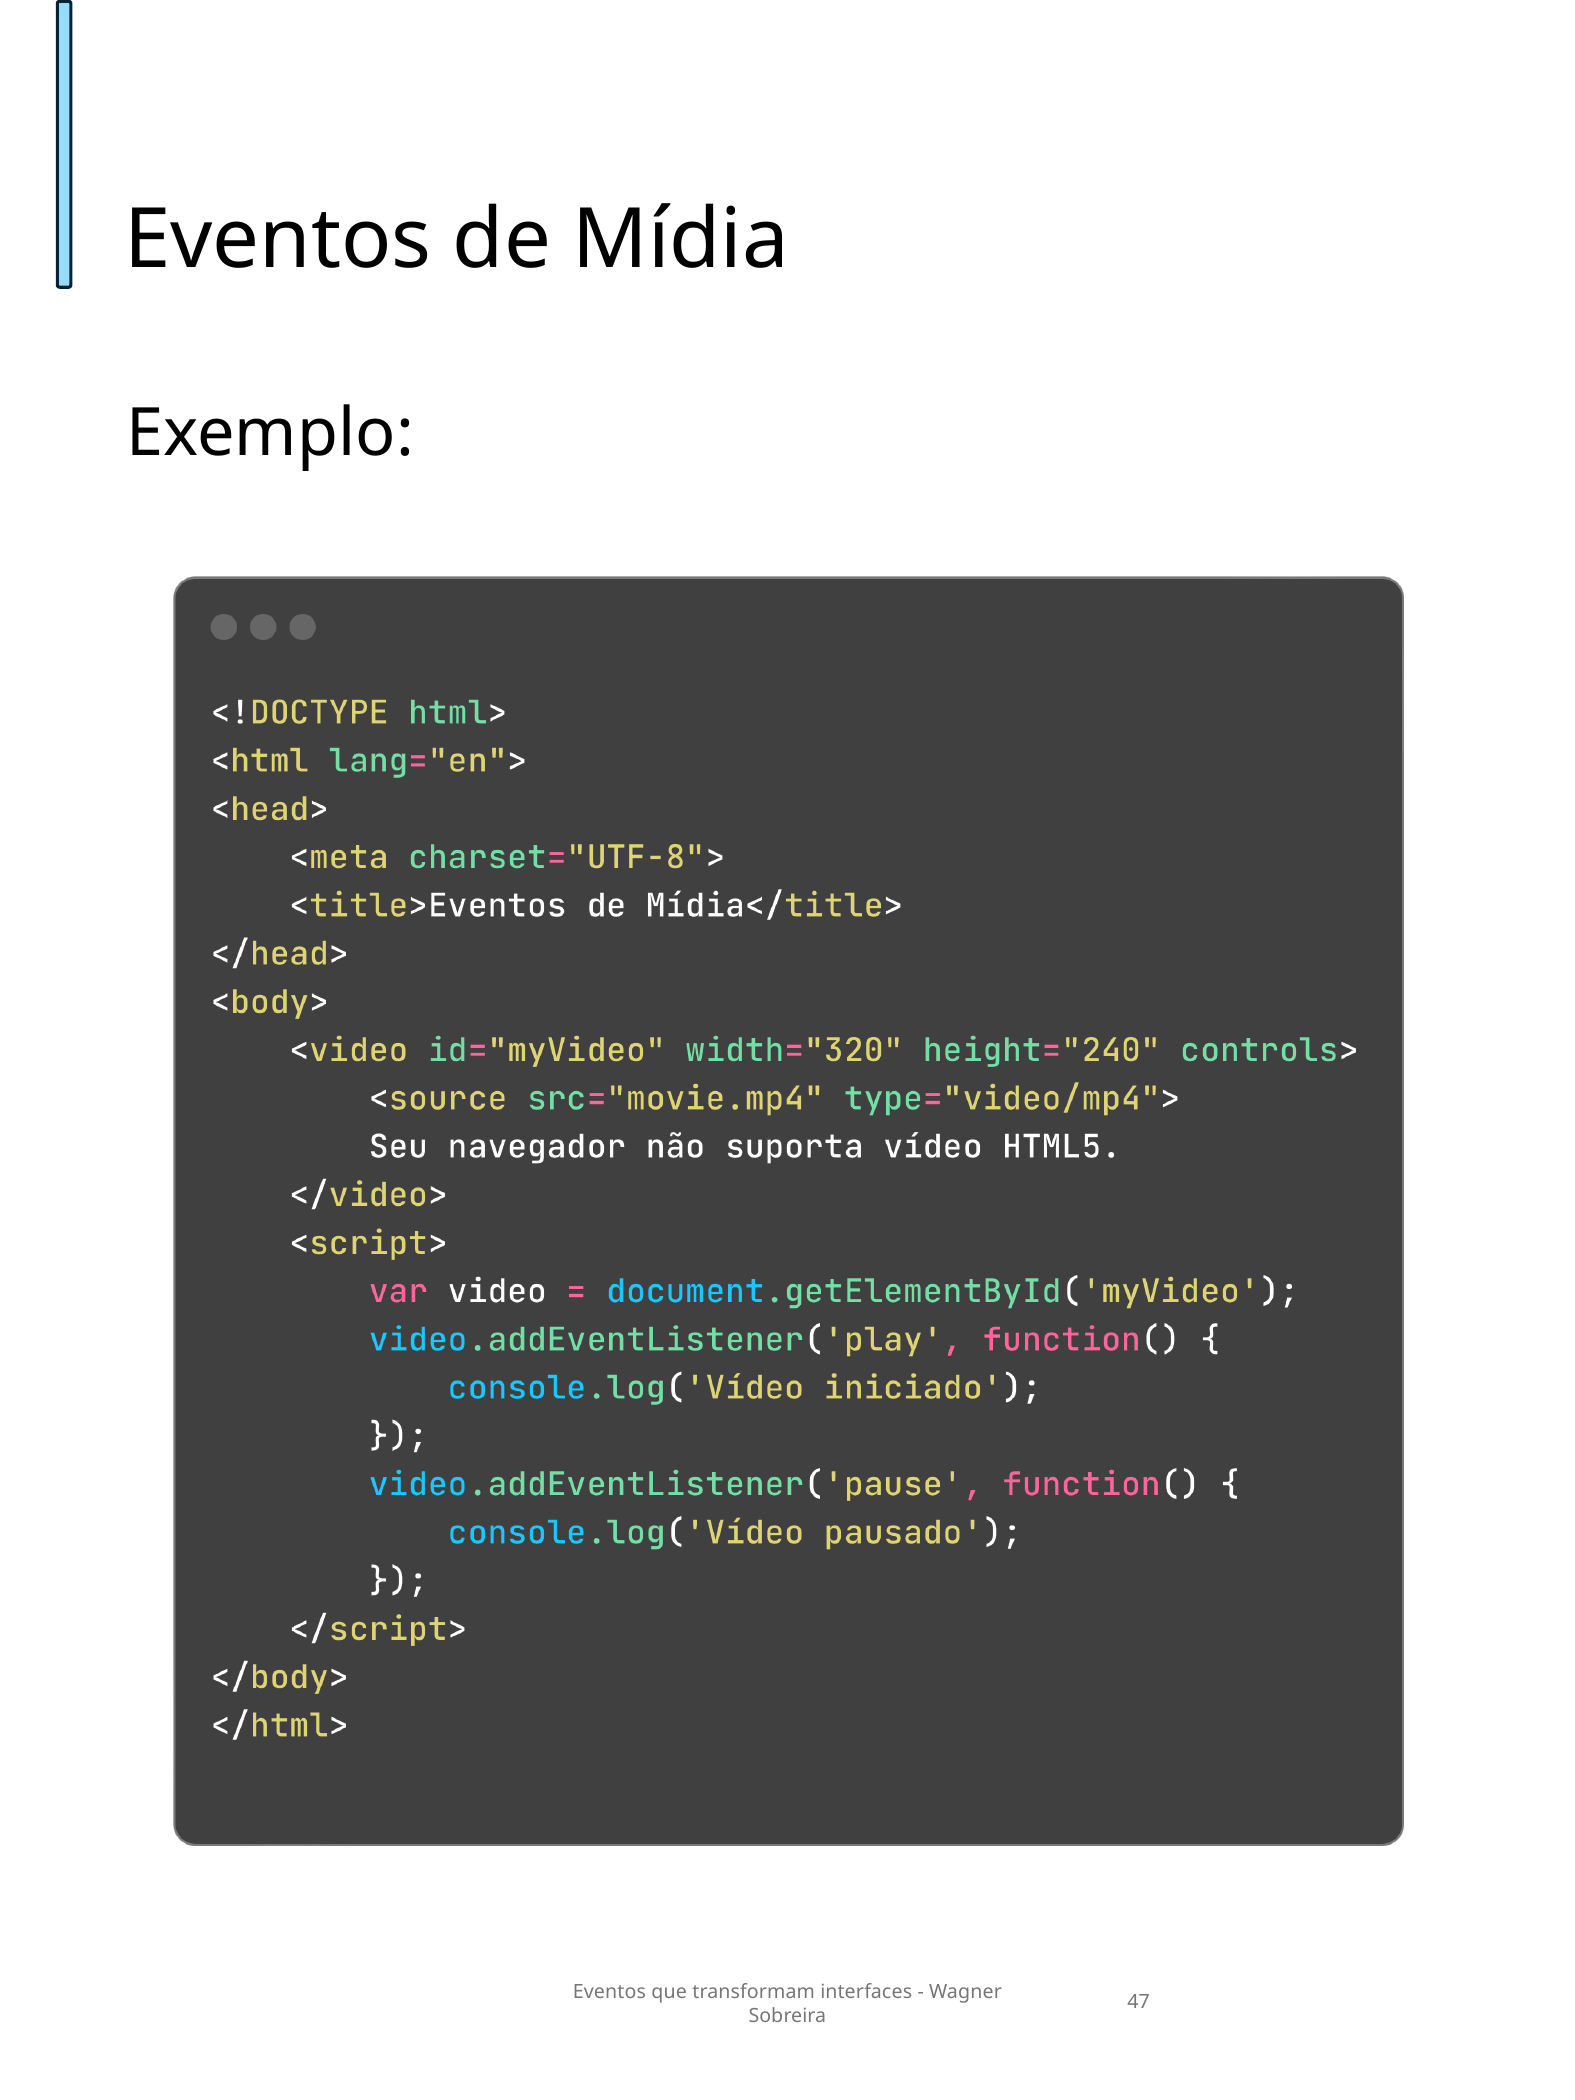

Eventos de Mídia
Exemplo:
Eventos que transformam interfaces - Wagner Sobreira